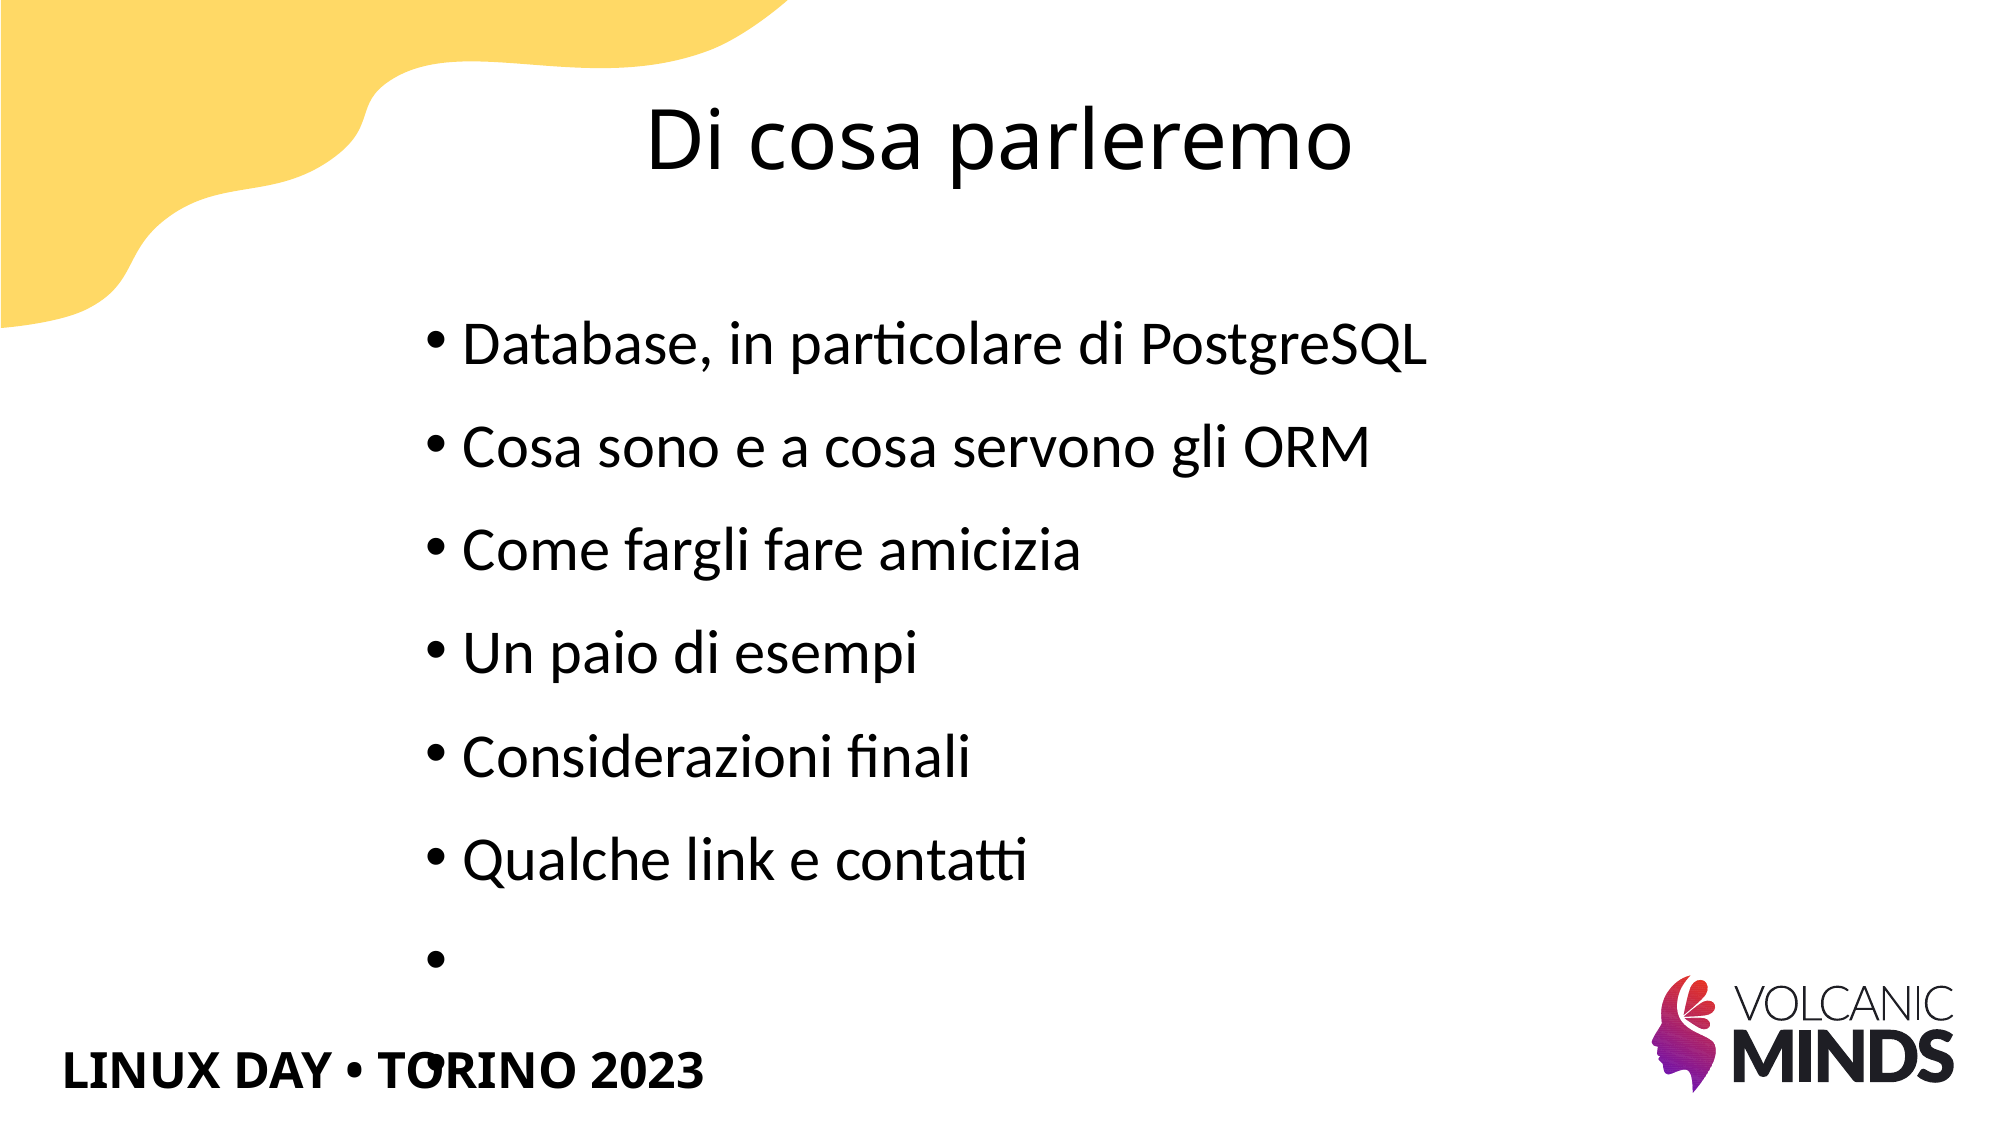

# Di cosa parleremo
Database, in particolare di PostgreSQL
Cosa sono e a cosa servono gli ORM
Come fargli fare amicizia
Un paio di esempi
Considerazioni finali
Qualche link e contatti
LINUX DAY • TORINO 2023